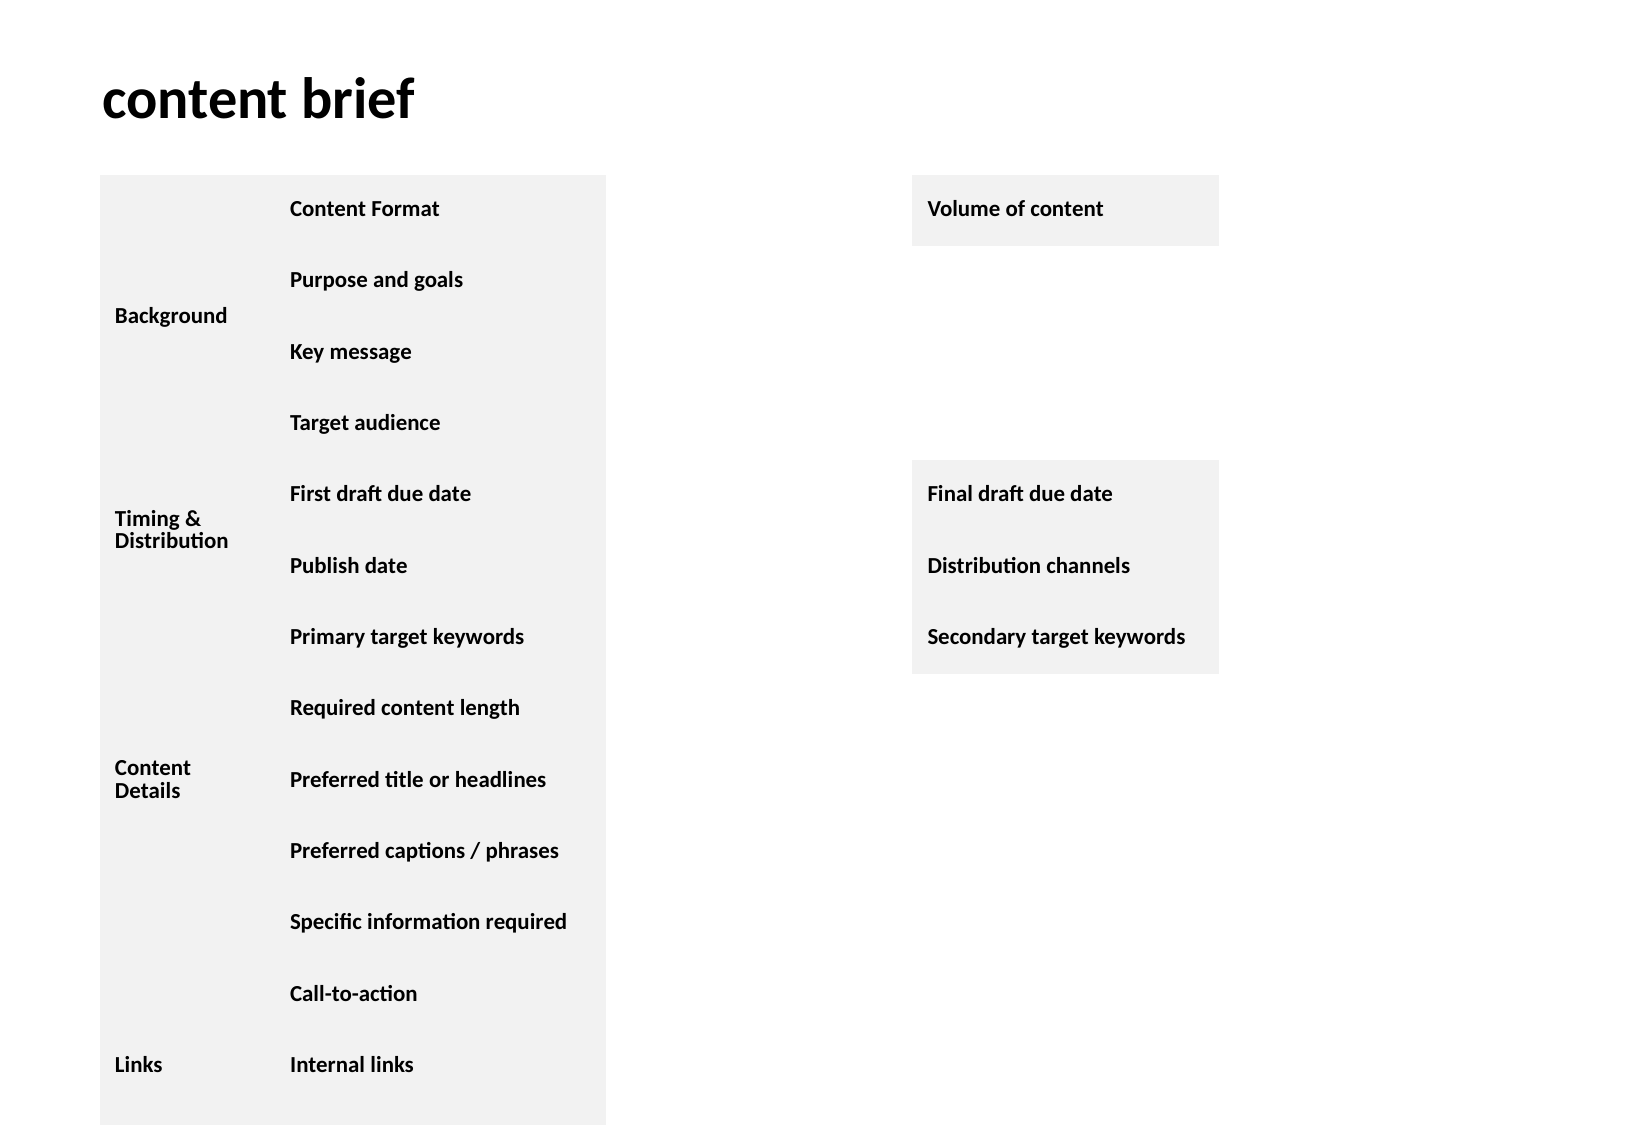

content brief
| Background | Content Format | | Volume of content | |
| --- | --- | --- | --- | --- |
| | Purpose and goals | | | |
| | Key message | | | |
| | Target audience | | | |
| Timing & Distribution | First draft due date | | Final draft due date | |
| | Publish date | | Distribution channels | |
| Content Details | Primary target keywords | | Secondary target keywords | |
| | Required content length | | | |
| | Preferred title or headlines | | | |
| | Preferred captions / phrases | | | |
| | Specific information required | | | |
| Links | Call-to-action | | | |
| | Internal links | | | |
| | External links | | | |
| Branding & Imagery | Brand identity supplied (Y/N) | | Preferred Imagery | |
| | Imagery examples (links) | | | |
| File Specifications | Resolution | | Dimensions | |
| | Orientation | | File type | |
| Other | Comments: | | | |
 © SOCIAL MEDIA COLLEGE